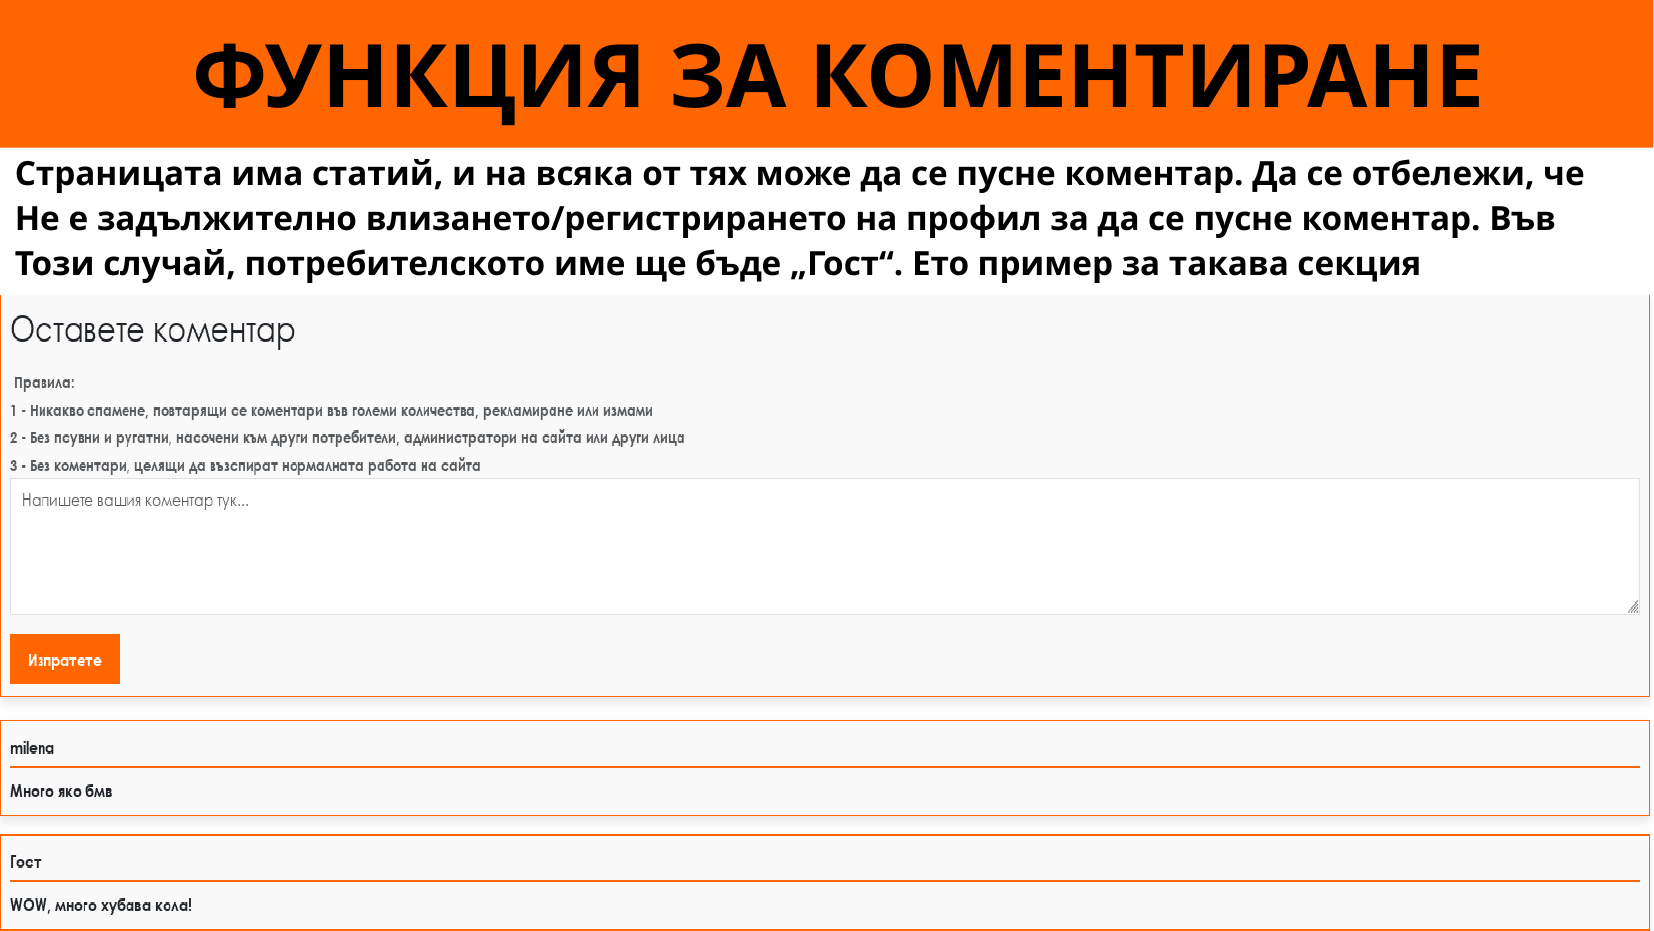

ФУНКЦИЯ ЗА КОМЕНТИРАНЕ
Страницата има статий, и на всяка от тях може да се пусне коментар. Да се отбележи, че
Не е задължително влизането/регистрирането на профил за да се пусне коментар. Във
Този случай, потребителското име ще бъде „Гост“. Ето пример за такава секция